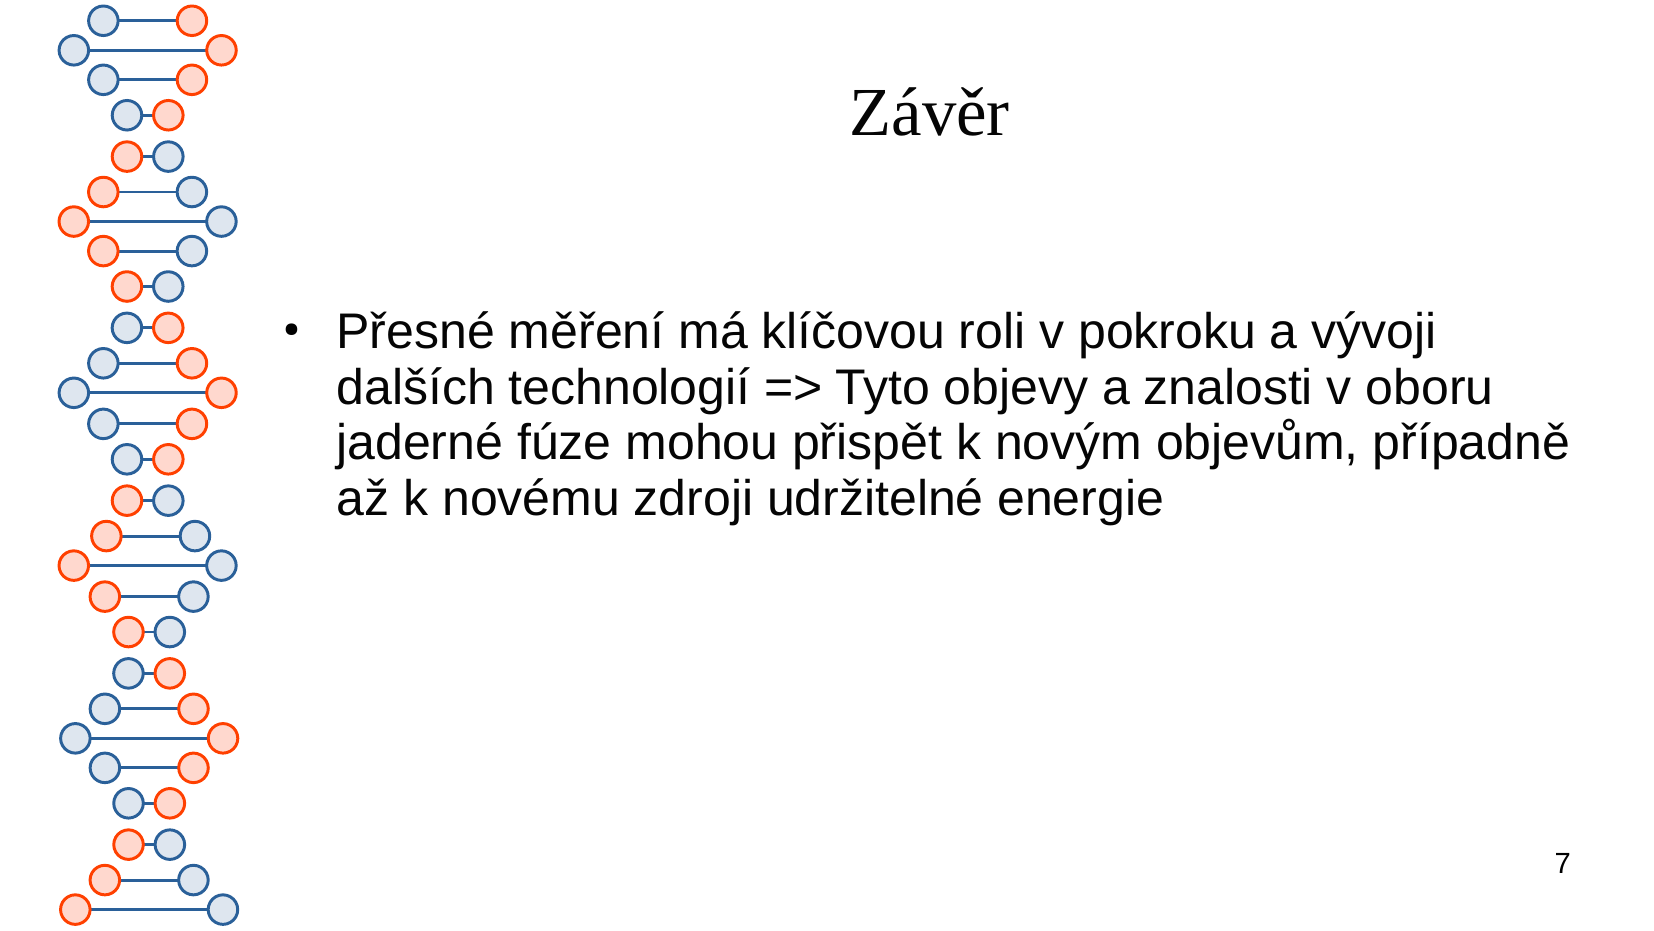

# Závěr
Přesné měření má klíčovou roli v pokroku a vývoji dalších technologií => Tyto objevy a znalosti v oboru jaderné fúze mohou přispět k novým objevům, případně až k novému zdroji udržitelné energie
7